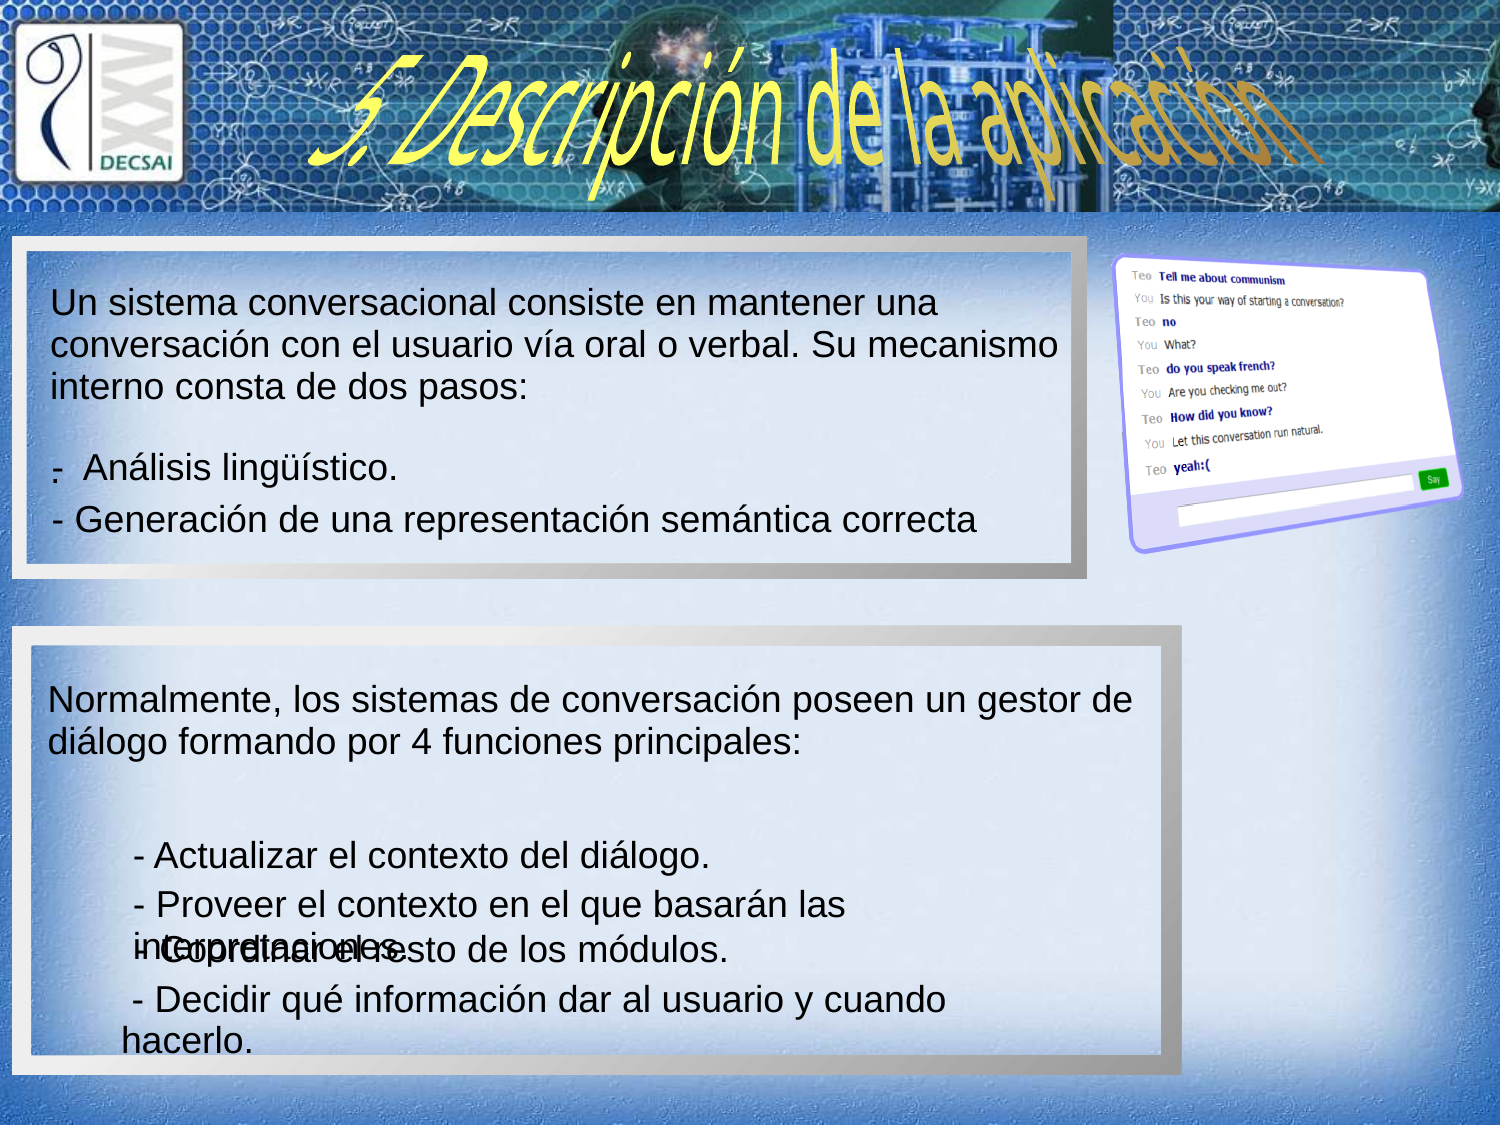

# Explicar cómo funciona la aplicación en términos de
información de entrada requerida
interacción o no con humanos
proceso interno
información de salida
Apoyarse en un esquema gráfico si es posible
5. Descripción de la aplicación
Un sistema conversacional consiste en mantener una conversación con el usuario vía oral o verbal. Su mecanismo interno consta de dos pasos:
.
- Análisis lingüístico.
- Generación de una representación semántica correcta
Normalmente, los sistemas de conversación poseen un gestor de diálogo formando por 4 funciones principales:
- Actualizar el contexto del diálogo.
- Proveer el contexto en el que basarán las interpretaciones.
- Coordinar el resto de los módulos.
 - Decidir qué información dar al usuario y cuando hacerlo.